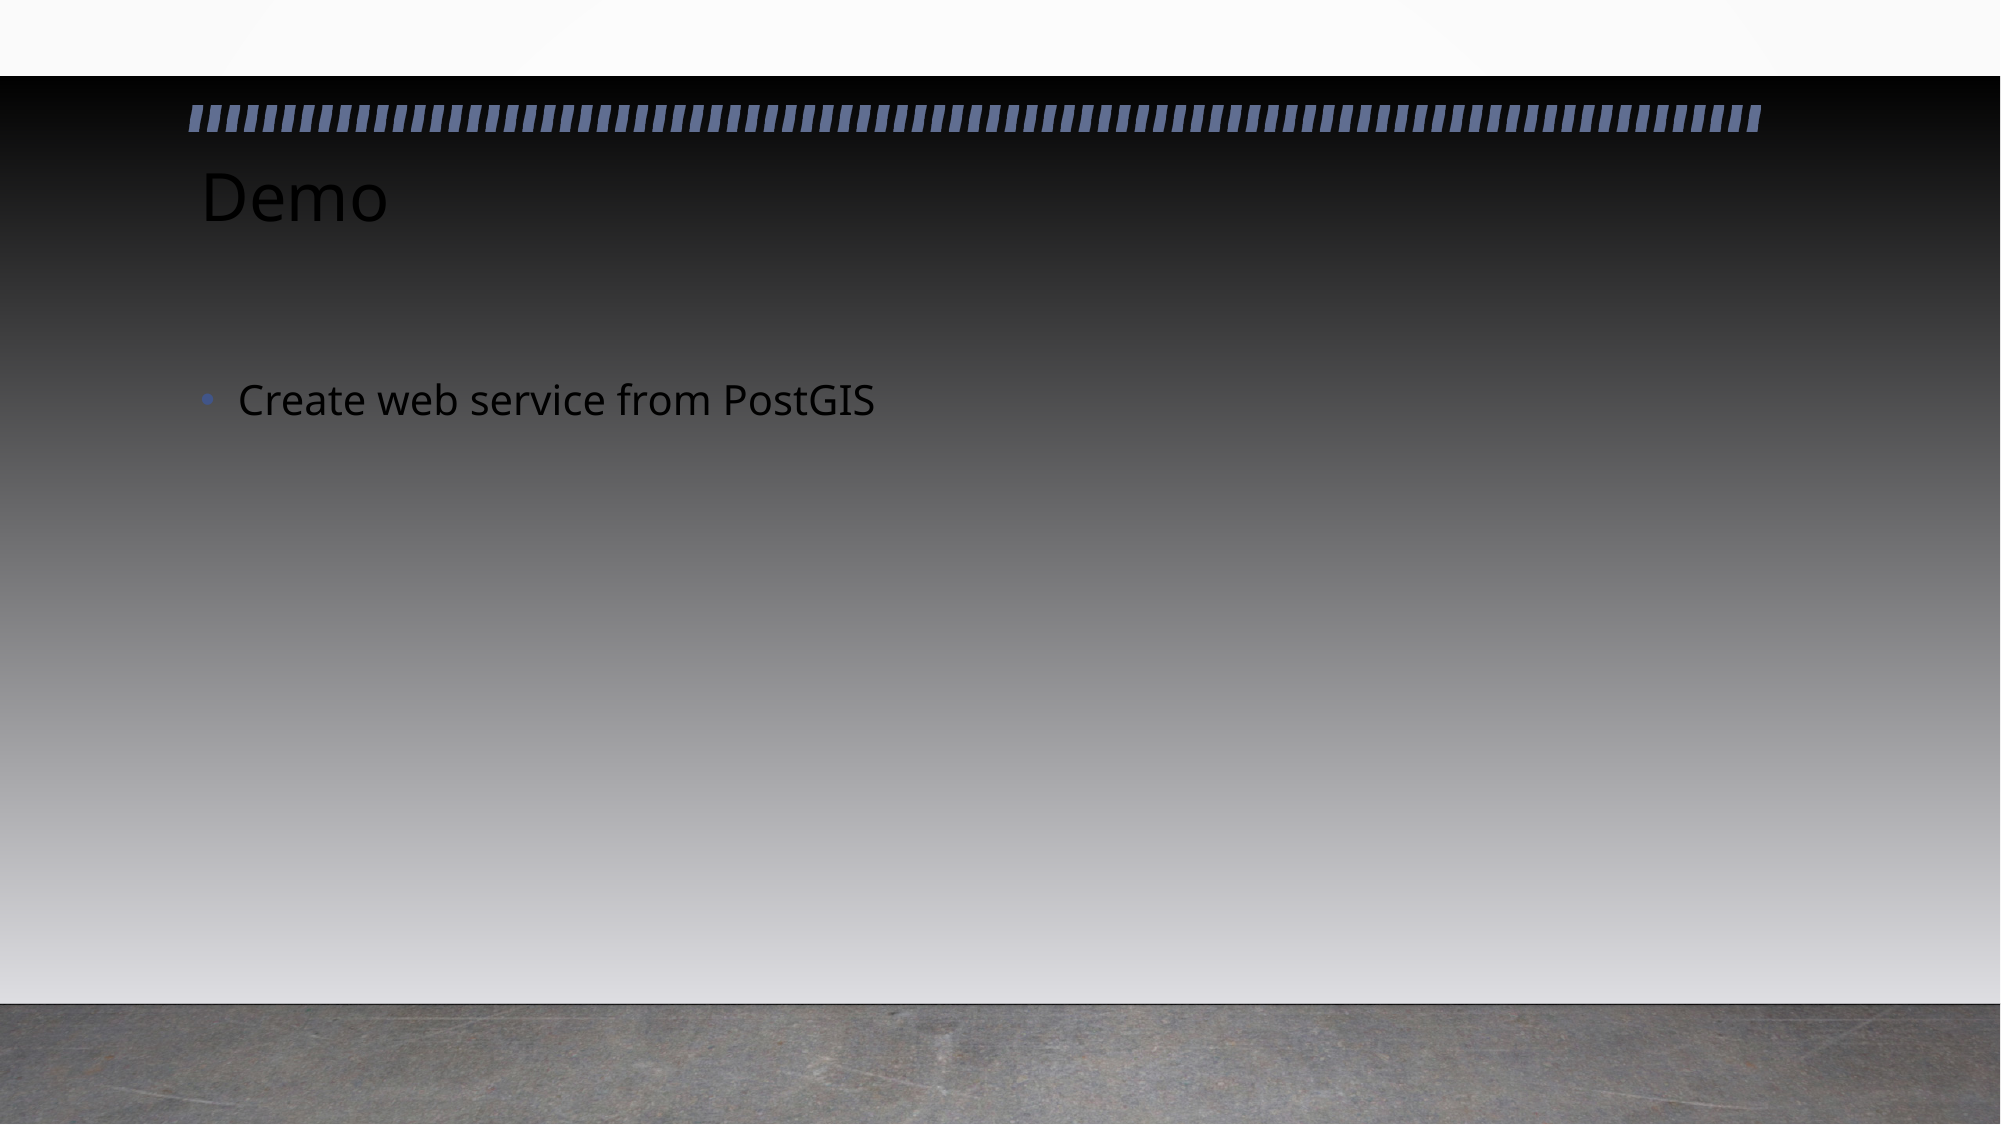

# Demo
Create web service from PostGIS